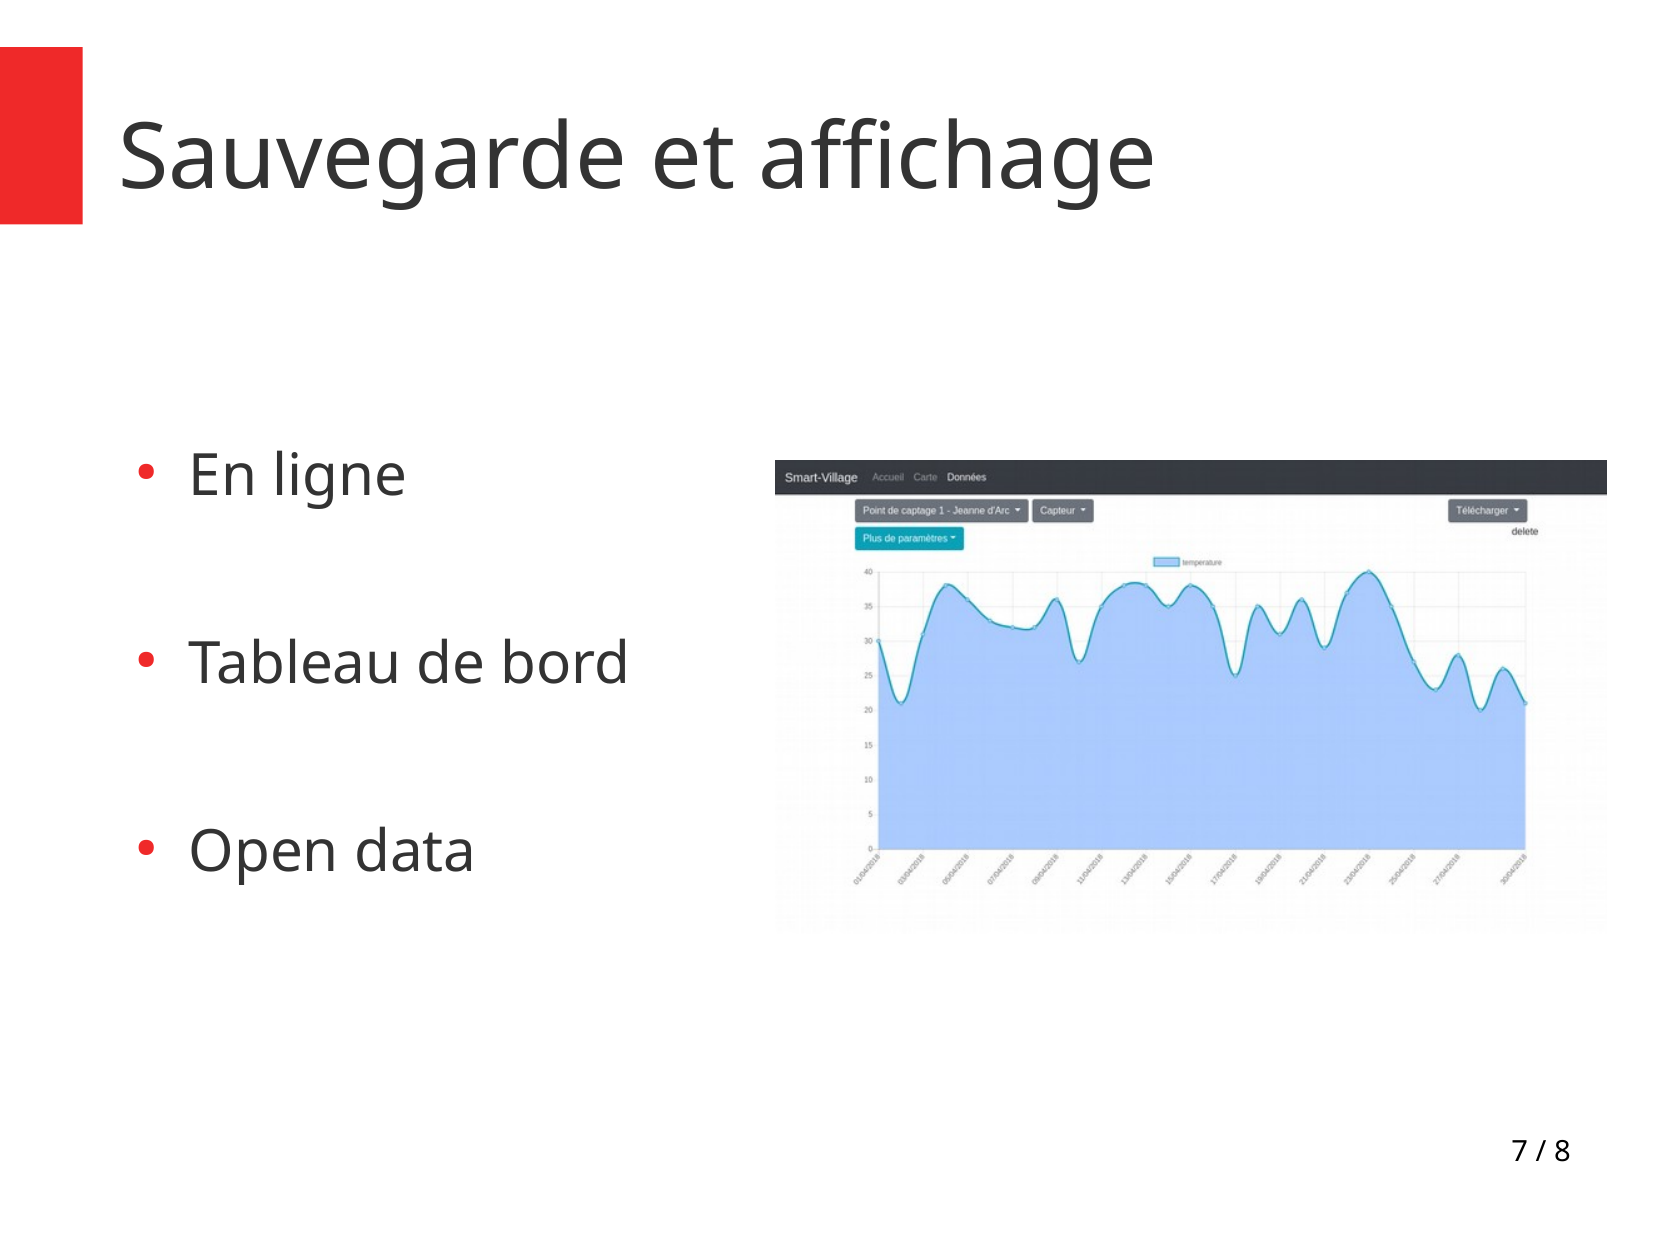

# Sauvegarde et affichage
En ligne
Tableau de bord
Open data
7